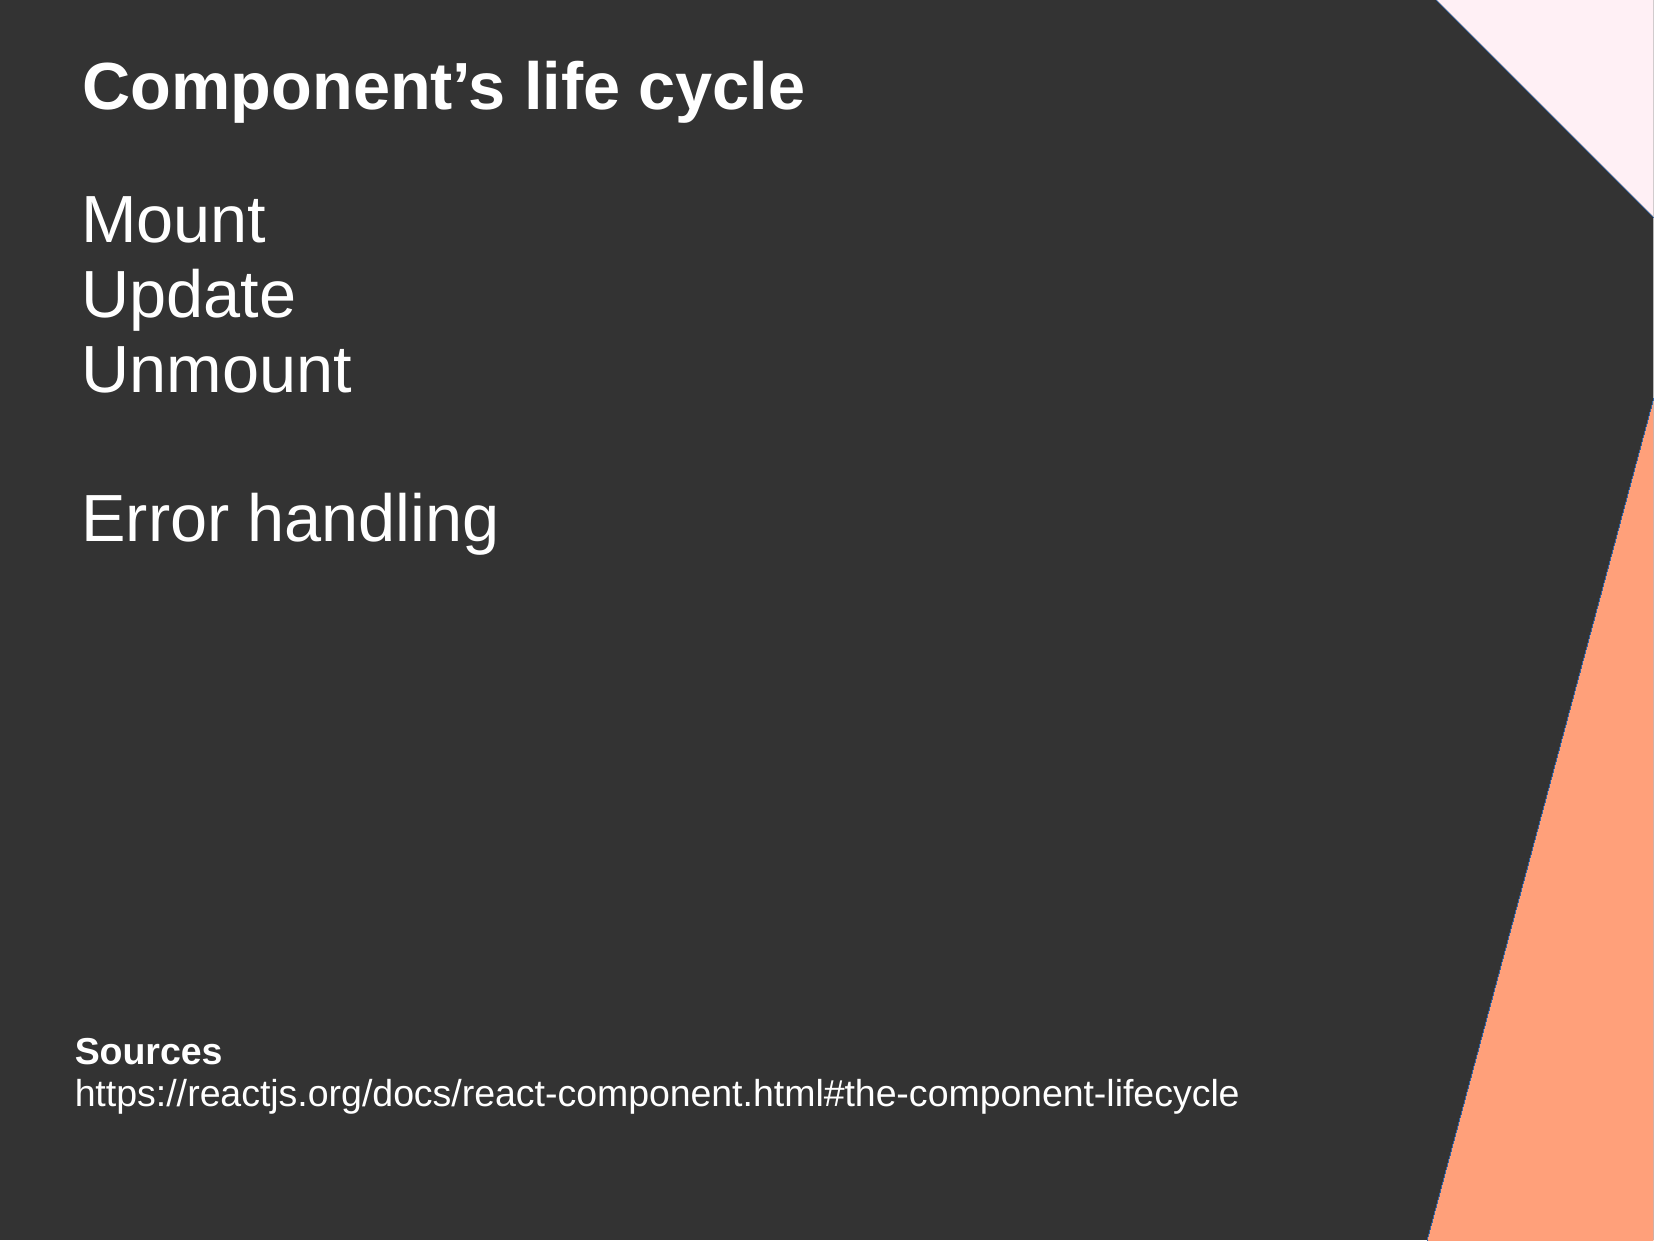

# Component’s life cycle
Mount
Update
Unmount
Error handling
Sources
https://reactjs.org/docs/react-component.html#the-component-lifecycle